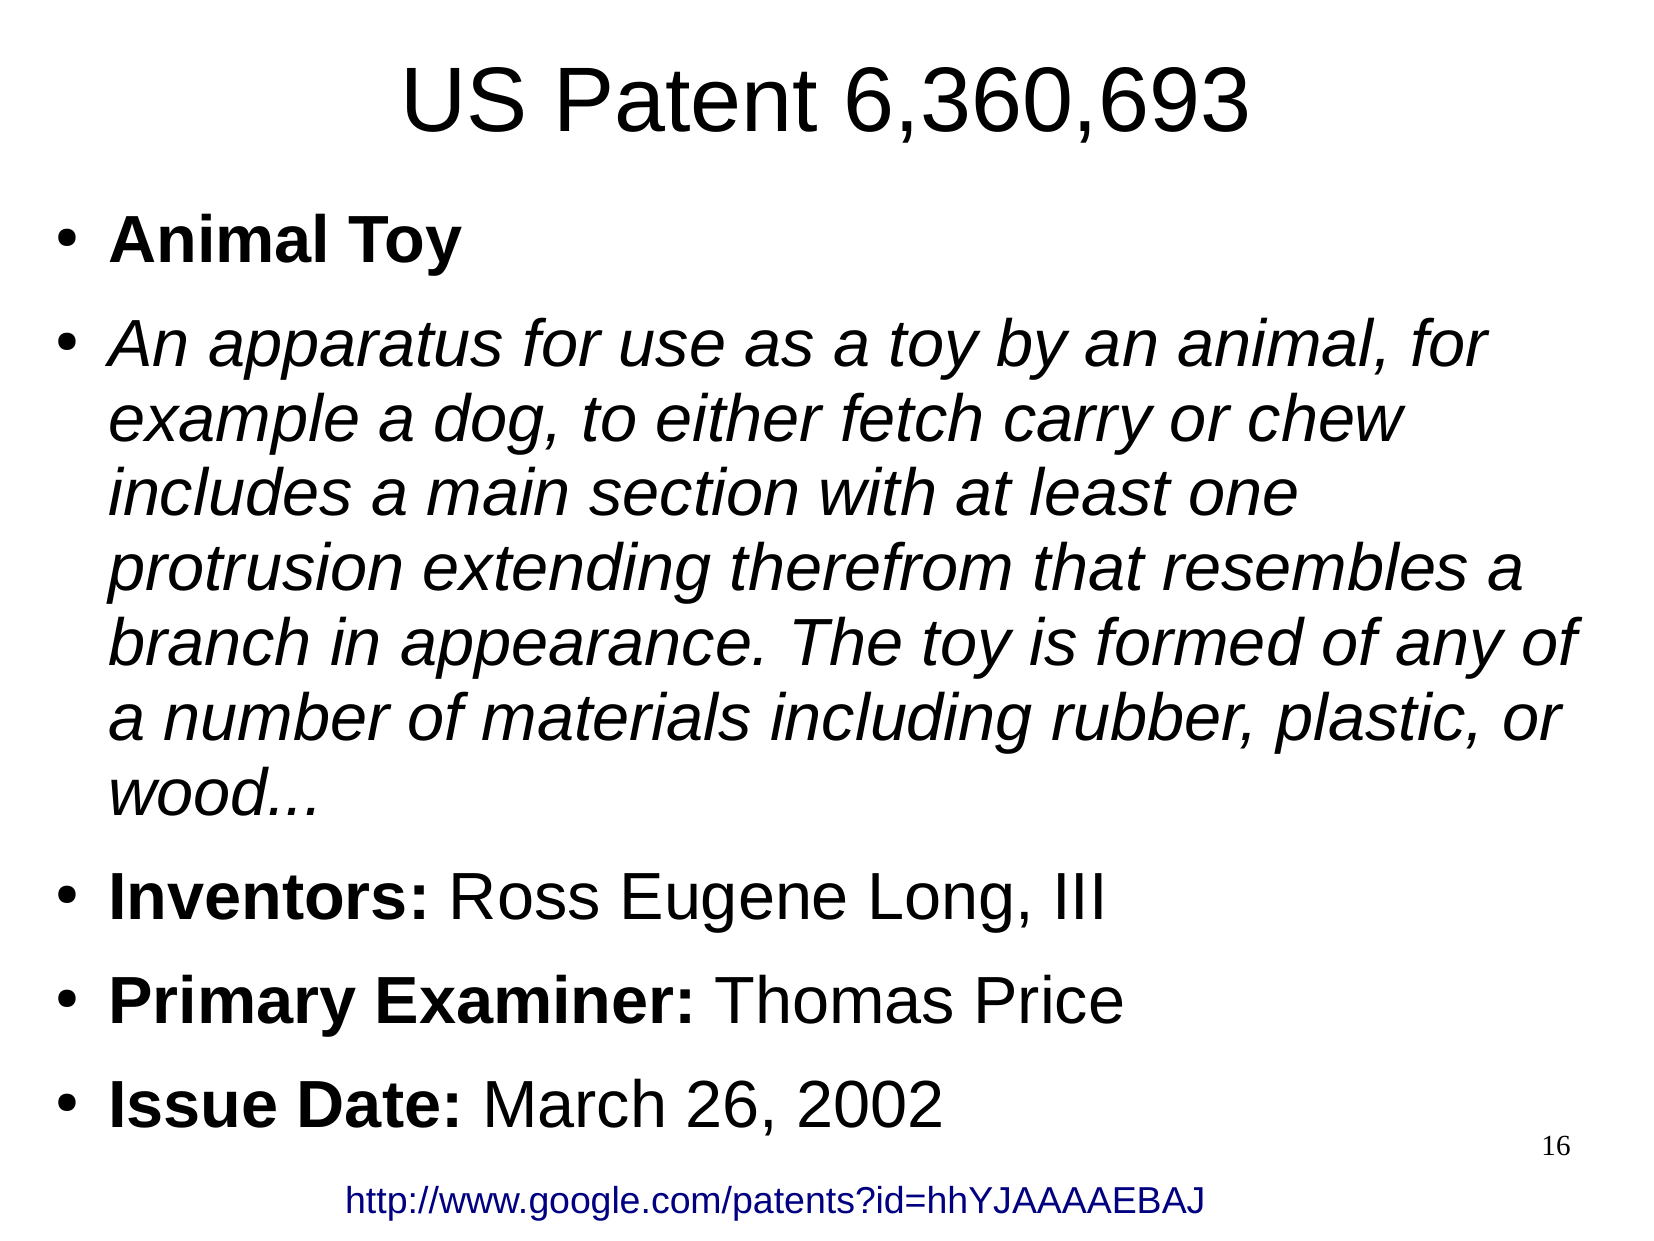

# US Patent 6,360,693
Animal Toy
An apparatus for use as a toy by an animal, for example a dog, to either fetch carry or chew includes a main section with at least one protrusion extending therefrom that resembles a branch in appearance. The toy is formed of any of a number of materials including rubber, plastic, or wood...
Inventors: Ross Eugene Long, III
Primary Examiner: Thomas Price
Issue Date: March 26, 2002
16
http://www.google.com/patents?id=hhYJAAAAEBAJ